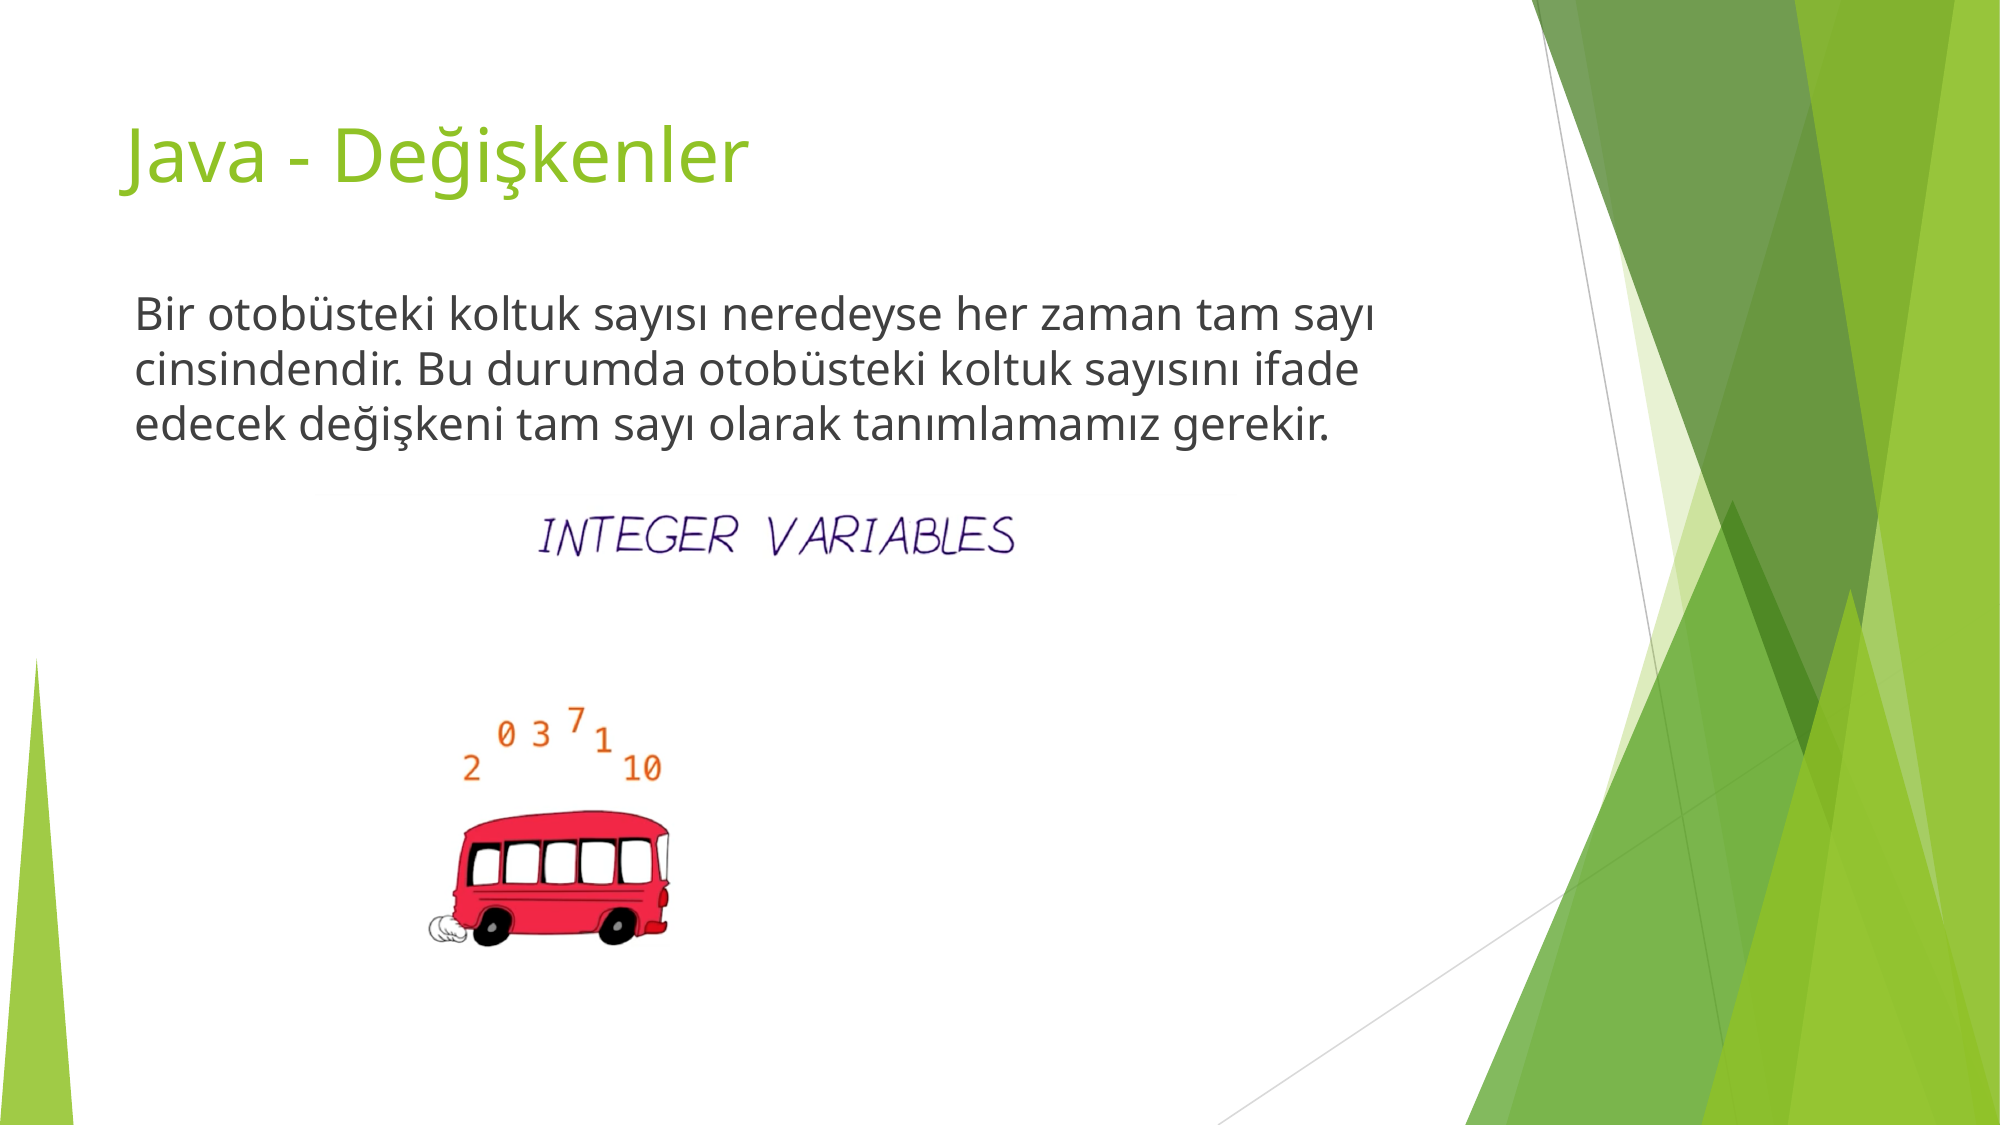

# Java - Değişkenler
Bir otobüsteki koltuk sayısı neredeyse her zaman tam sayı cinsindendir. Bu durumda otobüsteki koltuk sayısını ifade edecek değişkeni tam sayı olarak tanımlamamız gerekir.